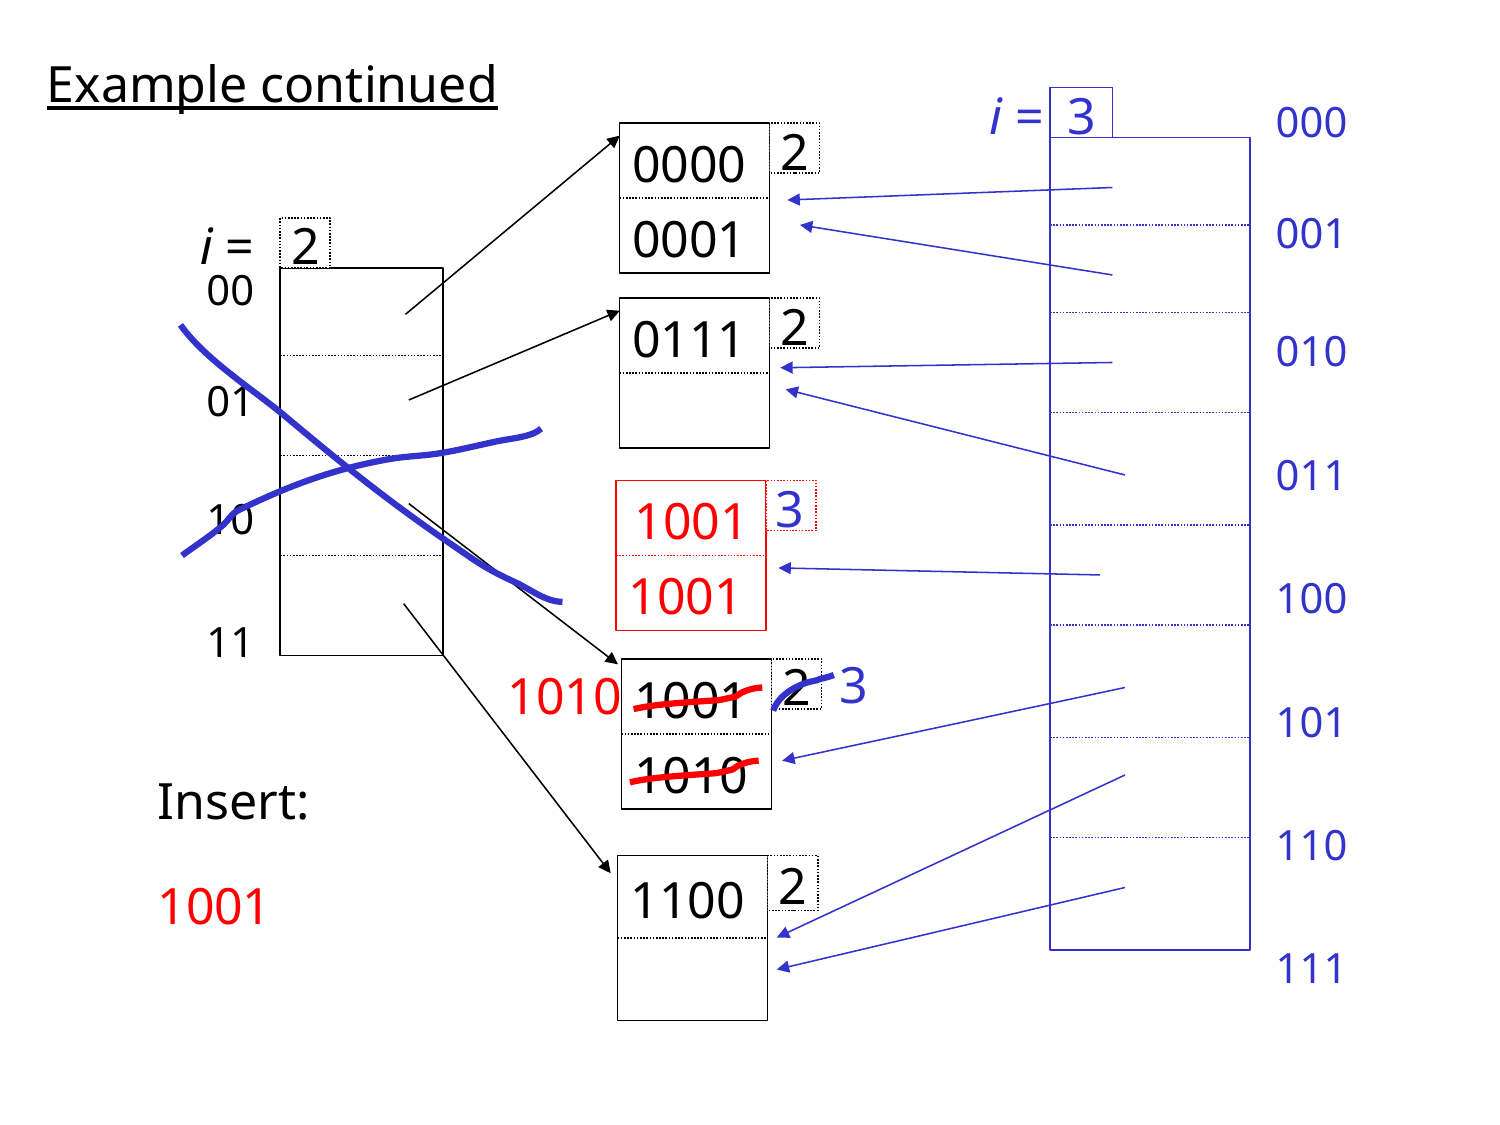

Example continued
i =
3
000
001
010
011
100
101
110
111
3
3
0000
2
0001
i =
2
00
01
10
11
0111
2
1001
1001
1010
1001
2
1010
Insert:
1001
1100
2